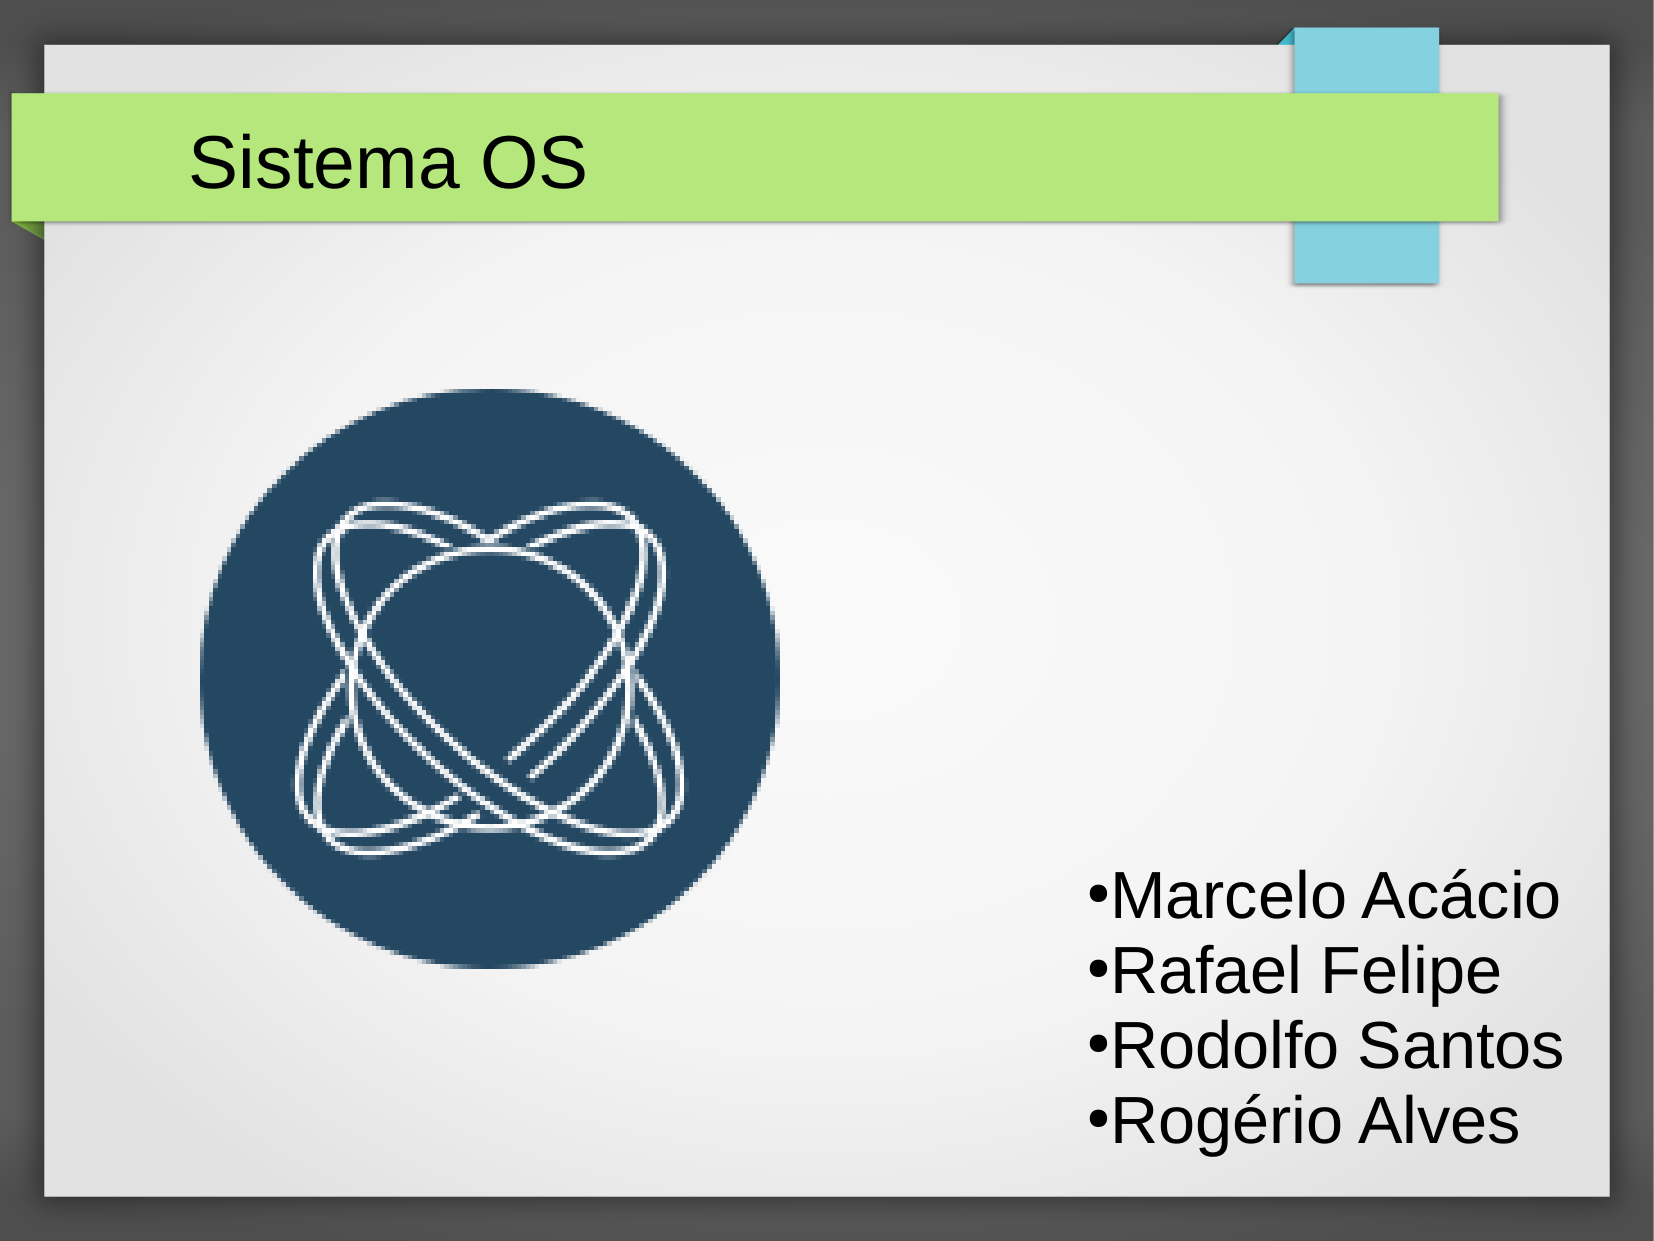

# Sistema OS
Marcelo Acácio
Rafael Felipe
Rodolfo Santos
Rogério Alves